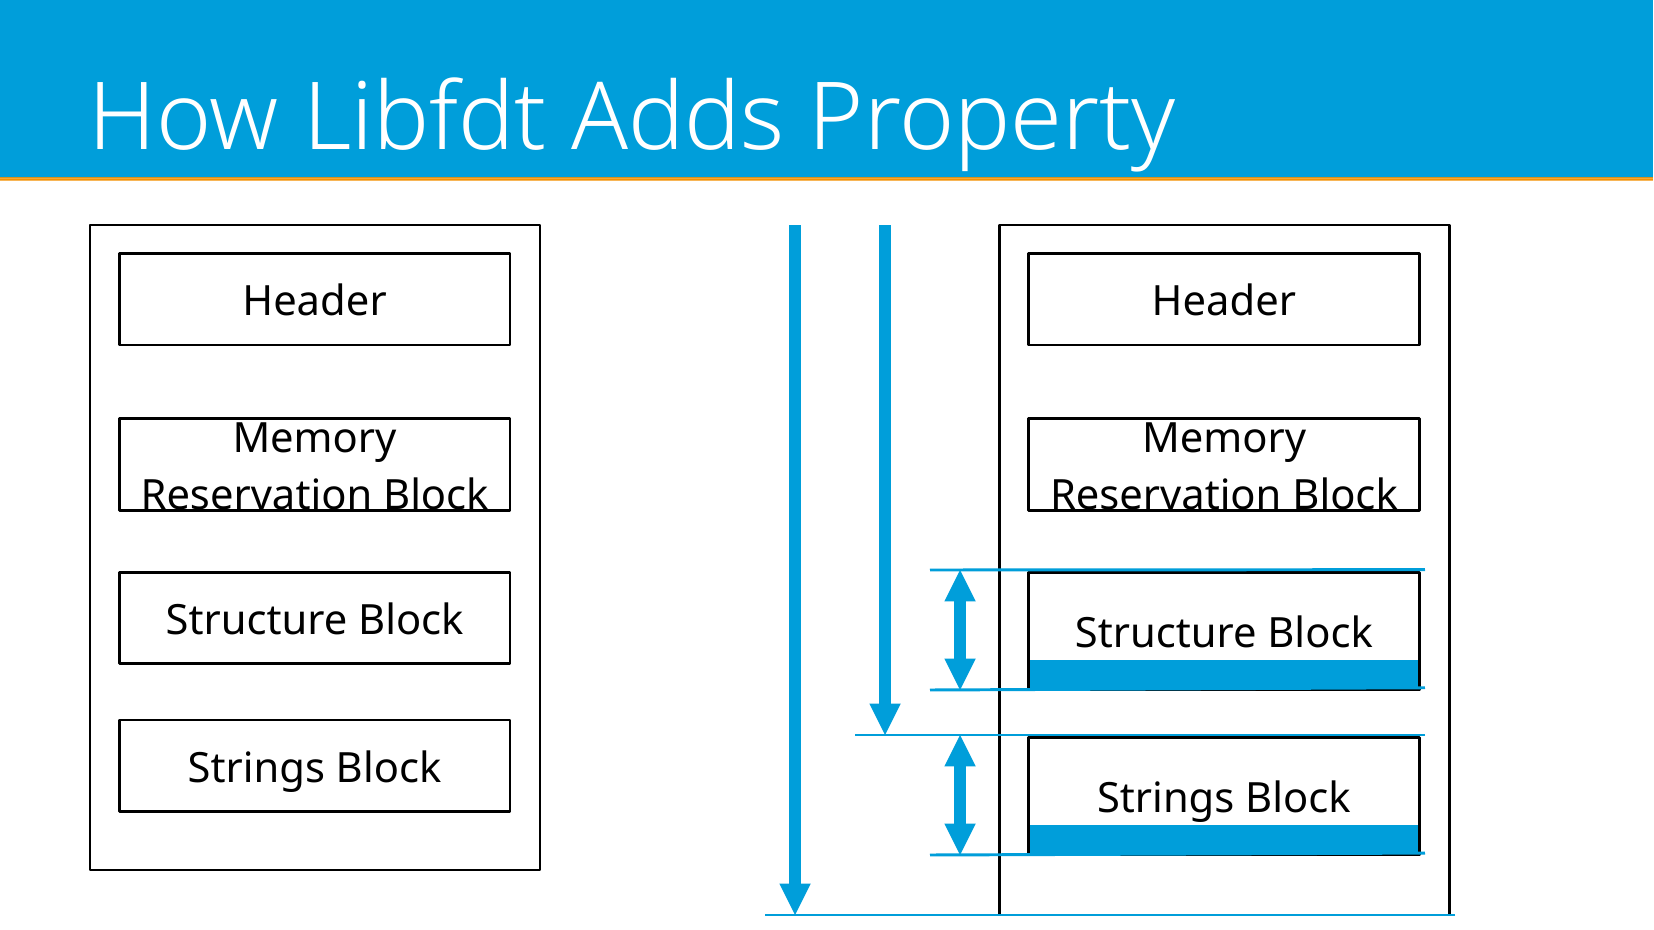

# How Libfdt Adds Property
Header
Header
Memory
Reservation Block
Memory
Reservation Block
Structure Block
Structure Block
Strings Block
Strings Block